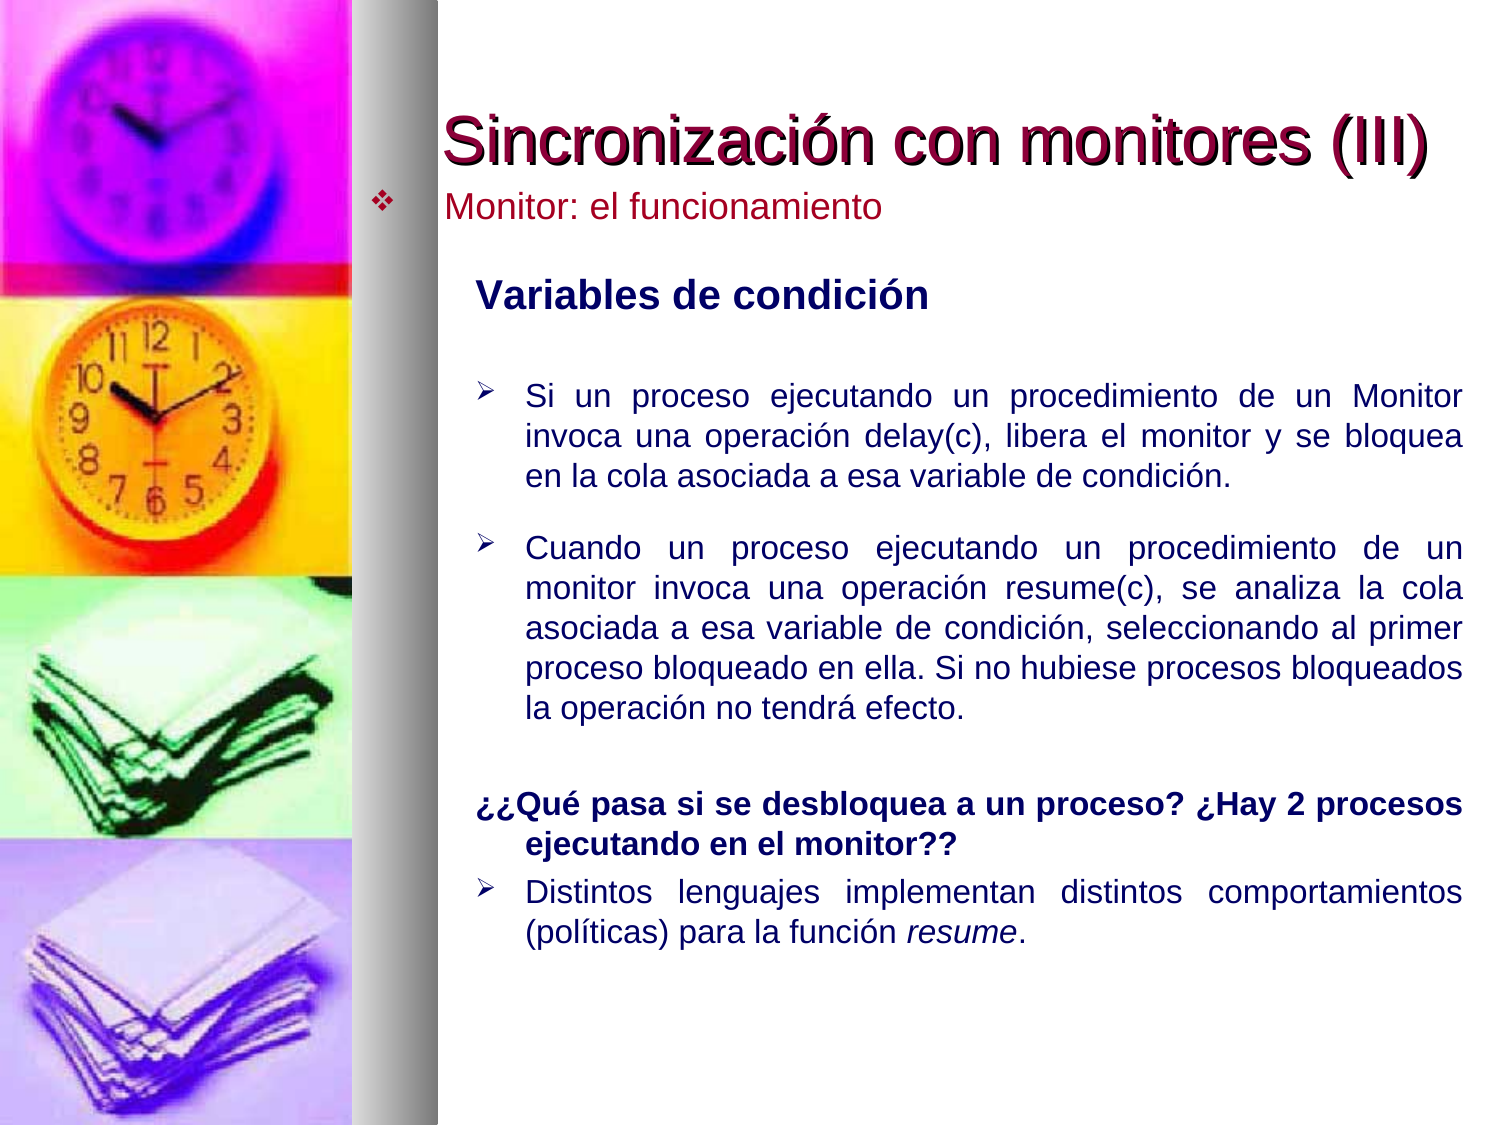

# Sincronización con monitores (III)
Monitor: el funcionamiento
Variables de condición
Si un proceso ejecutando un procedimiento de un Monitor invoca una operación delay(c), libera el monitor y se bloquea en la cola asociada a esa variable de condición.
Cuando un proceso ejecutando un procedimiento de un monitor invoca una operación resume(c), se analiza la cola asociada a esa variable de condición, seleccionando al primer proceso bloqueado en ella. Si no hubiese procesos bloqueados la operación no tendrá efecto.
¿¿Qué pasa si se desbloquea a un proceso? ¿Hay 2 procesos ejecutando en el monitor??
Distintos lenguajes implementan distintos comportamientos (políticas) para la función resume.